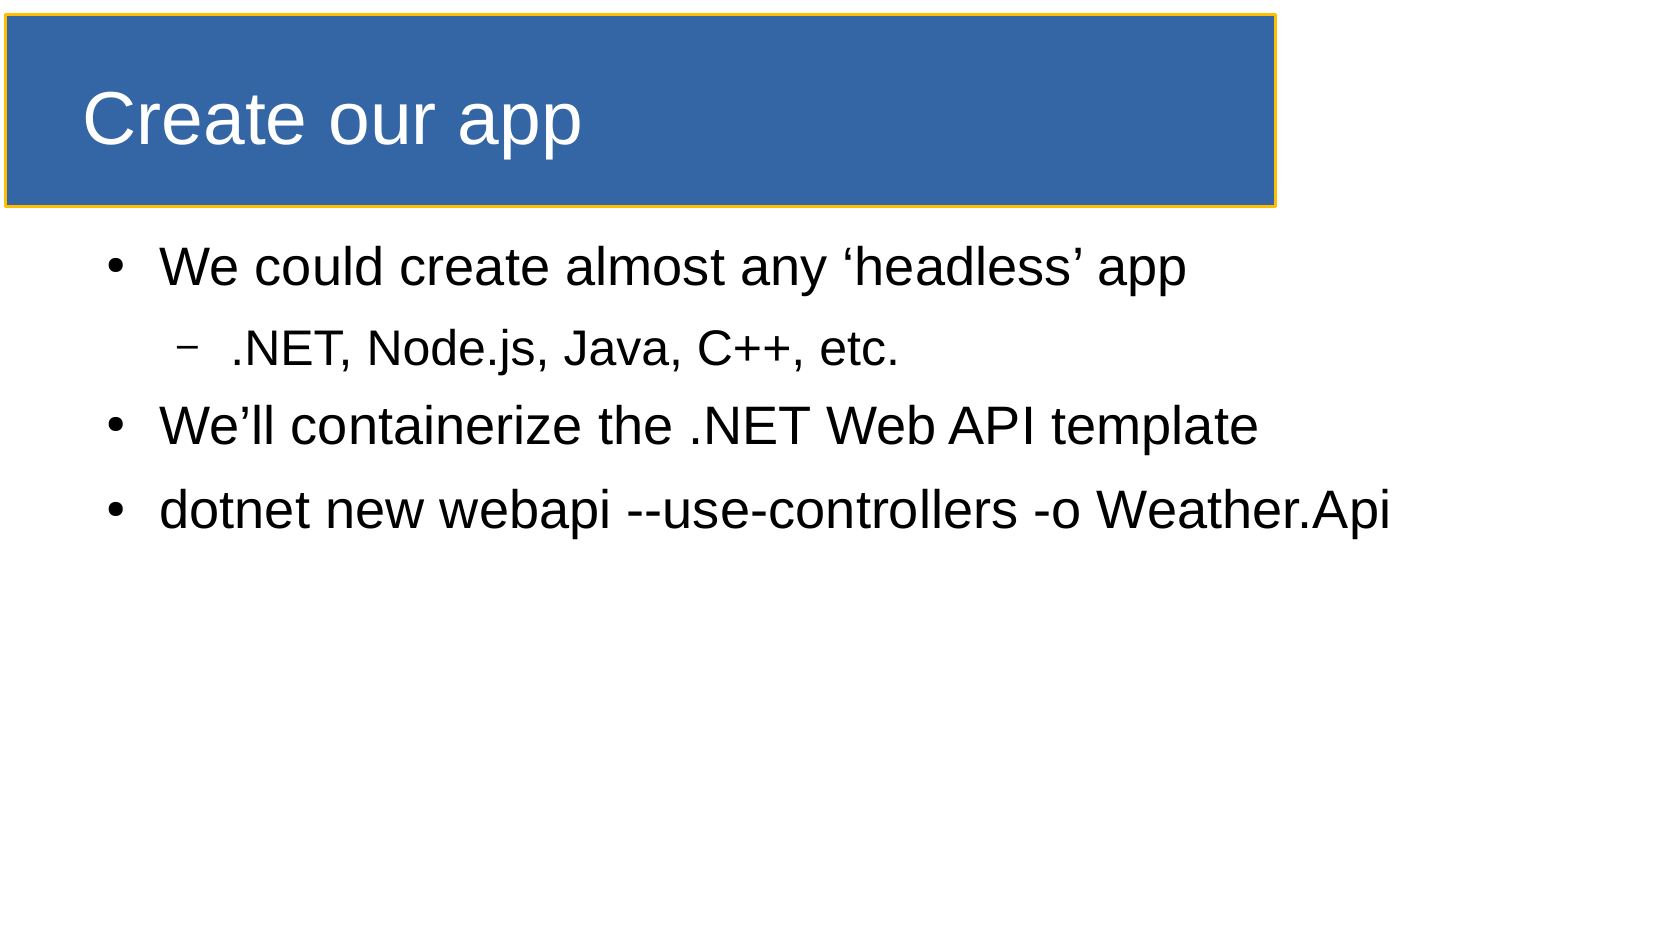

# Create our app
We could create almost any ‘headless’ app
.NET, Node.js, Java, C++, etc.
We’ll containerize the .NET Web API template
dotnet new webapi --use-controllers -o Weather.Api